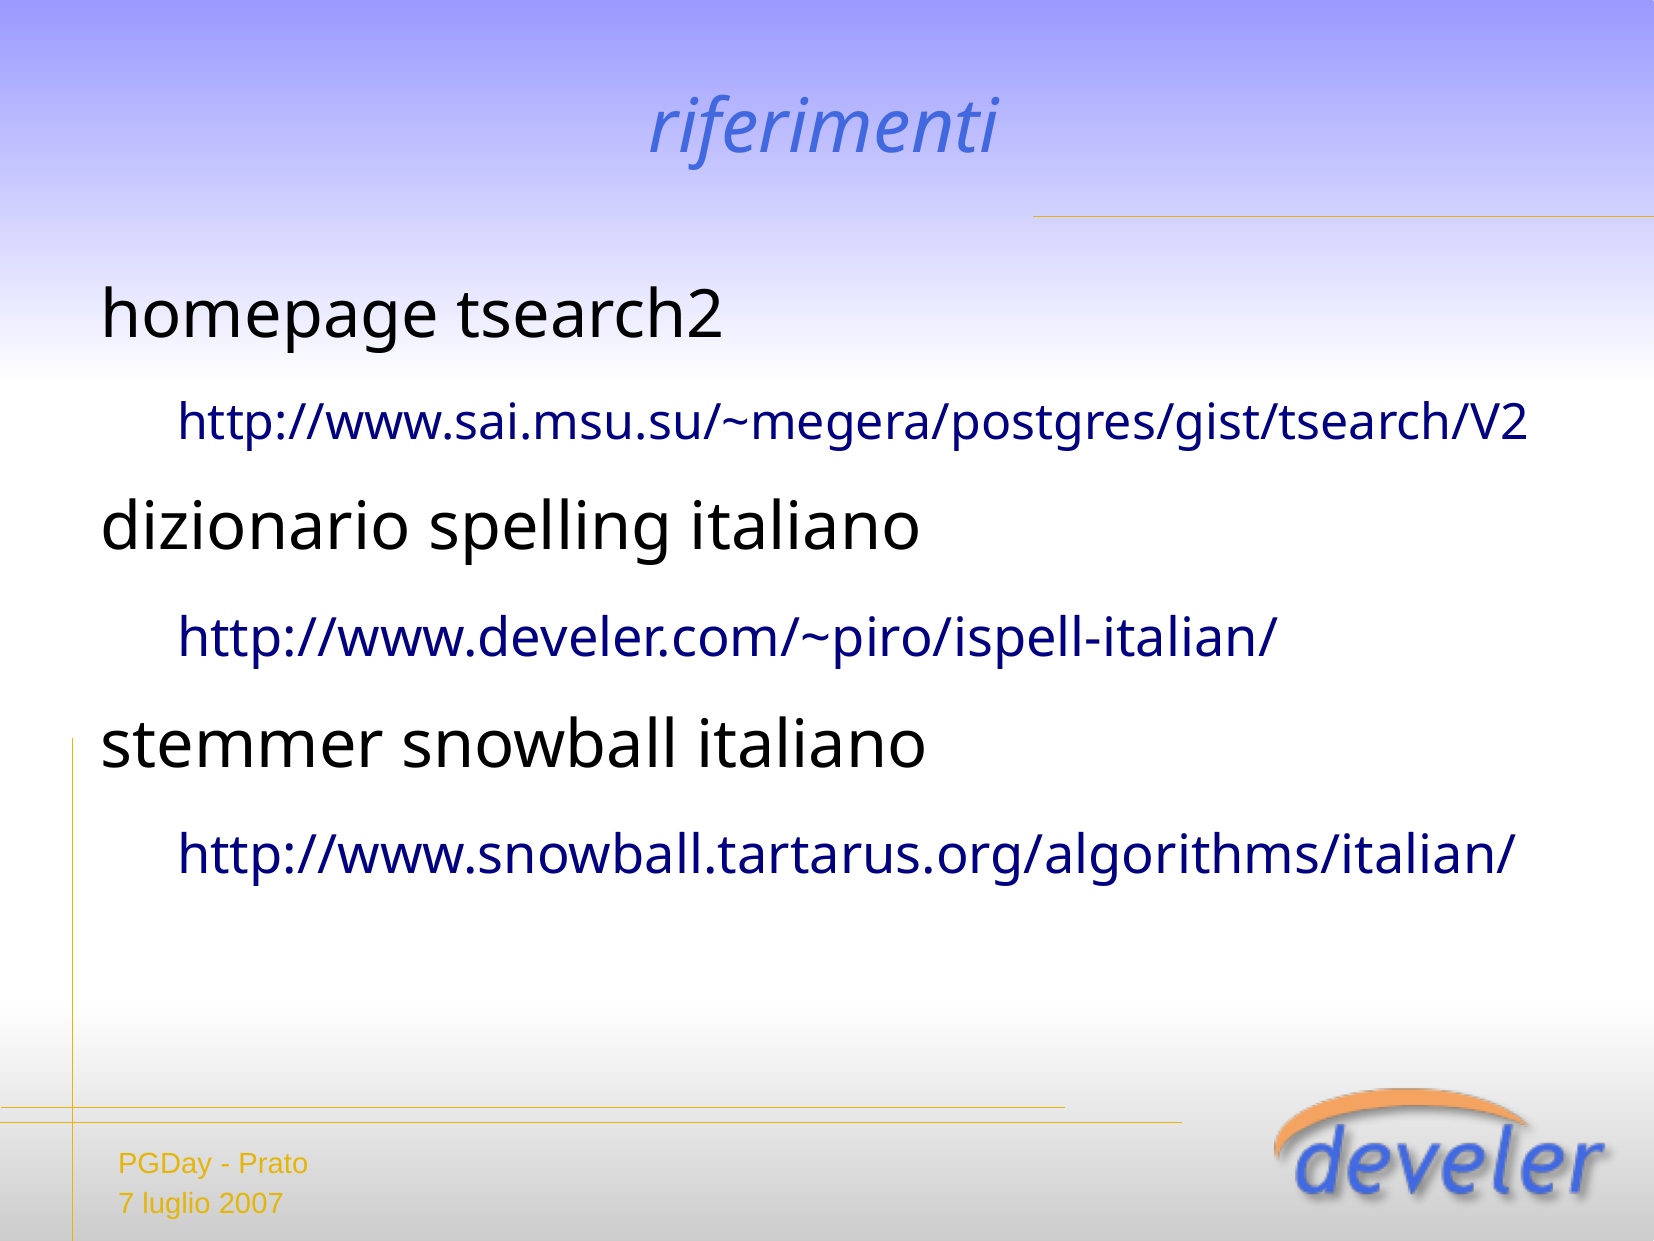

# riferimenti
homepage tsearch2
http://www.sai.msu.su/~megera/postgres/gist/tsearch/V2
dizionario spelling italiano
http://www.develer.com/~piro/ispell-italian/
stemmer snowball italiano
http://www.snowball.tartarus.org/algorithms/italian/
PGDay - Prato
7 luglio 2007